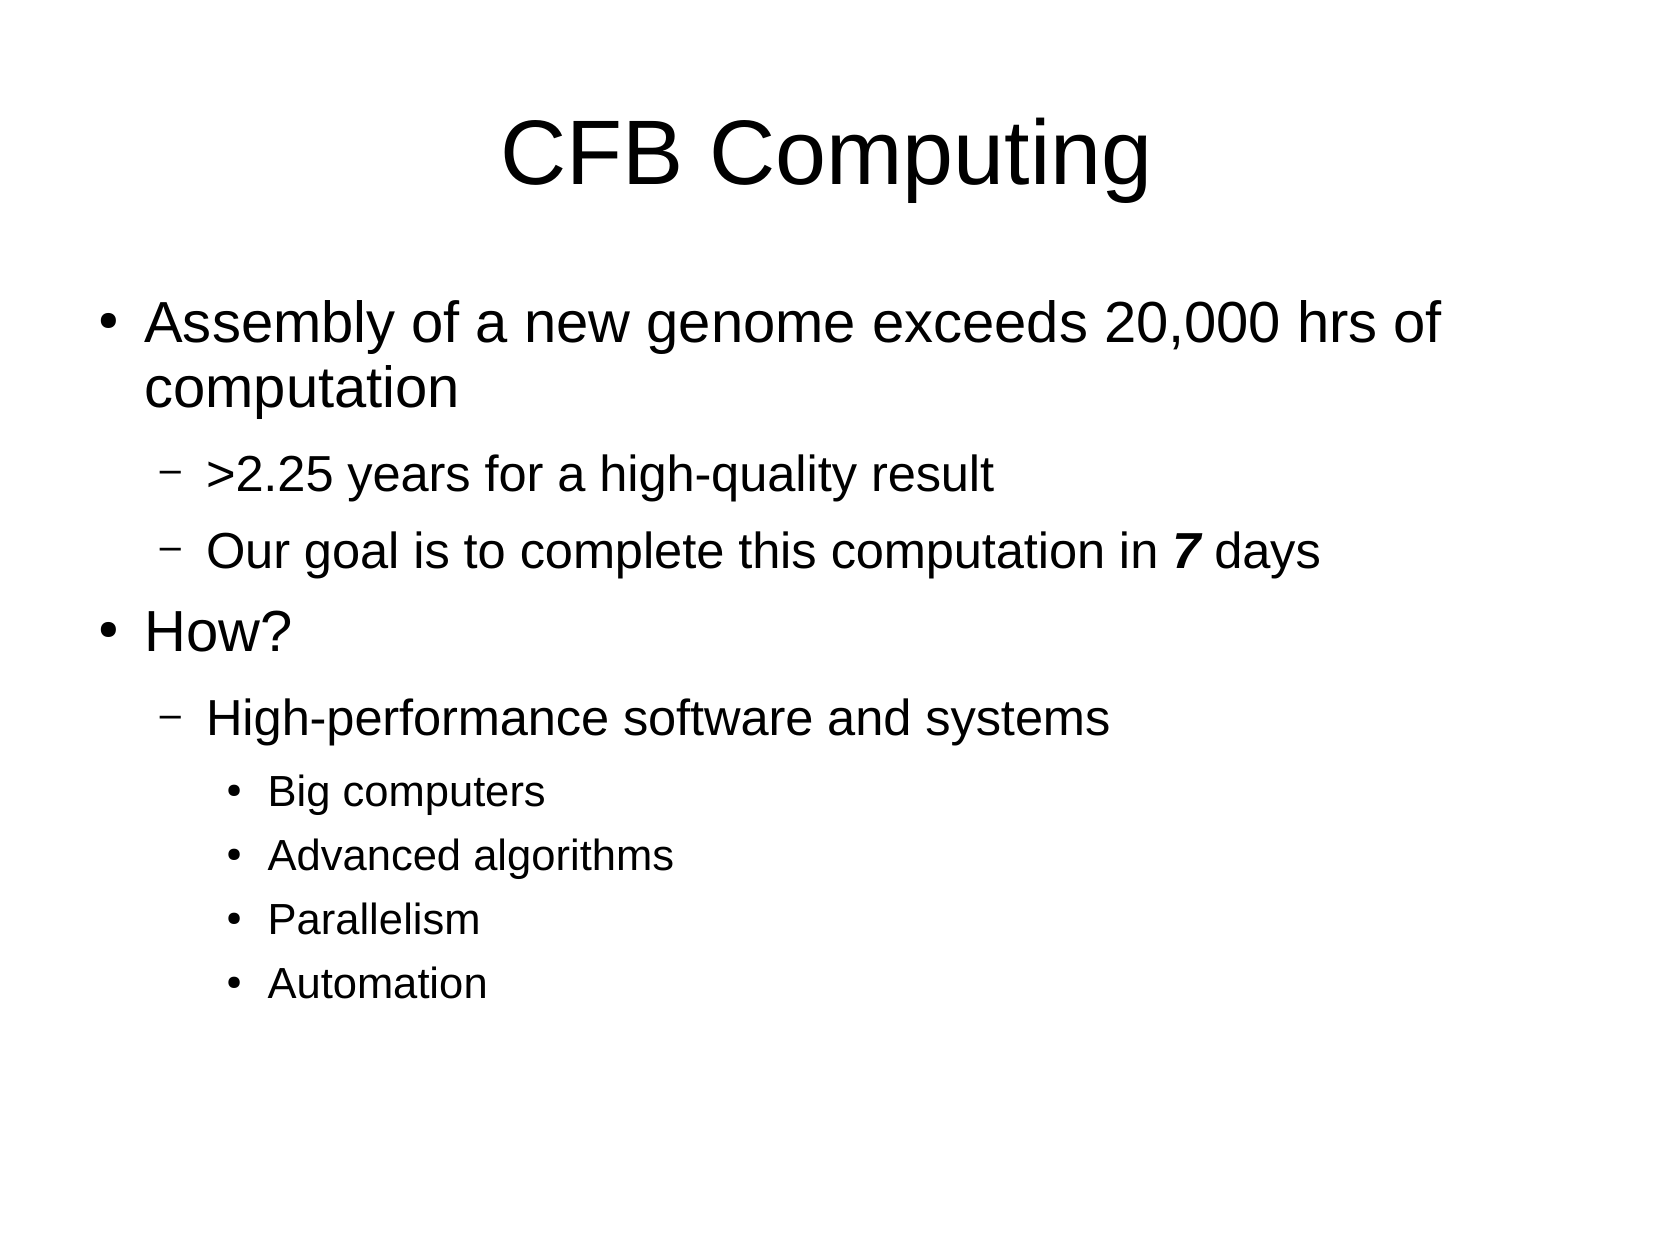

# CFB Computing
Assembly of a new genome exceeds 20,000 hrs of computation
>2.25 years for a high-quality result
Our goal is to complete this computation in 7 days
How?
High-performance software and systems
Big computers
Advanced algorithms
Parallelism
Automation